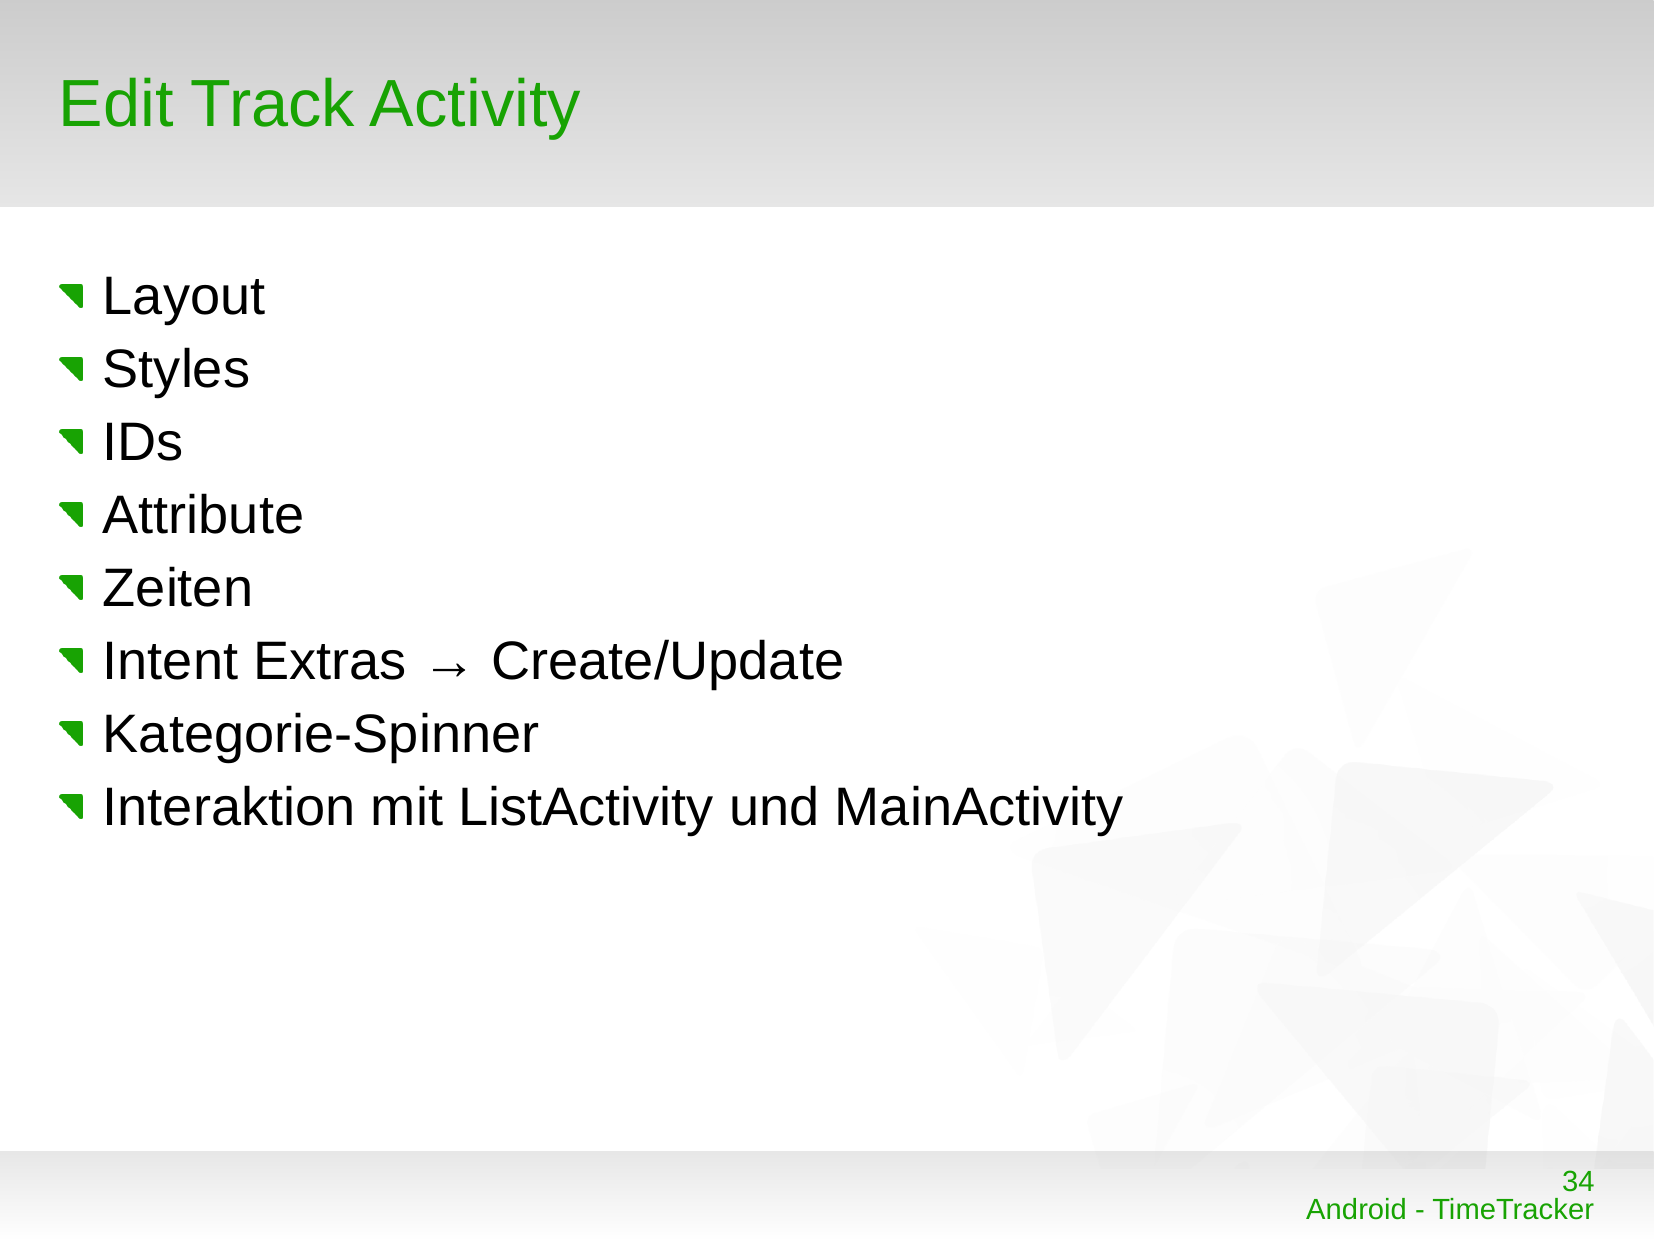

# Edit Track Activity
Layout
Styles
IDs
Attribute
Zeiten
Intent Extras → Create/Update
Kategorie-Spinner
Interaktion mit ListActivity und MainActivity
34
Android - TimeTracker